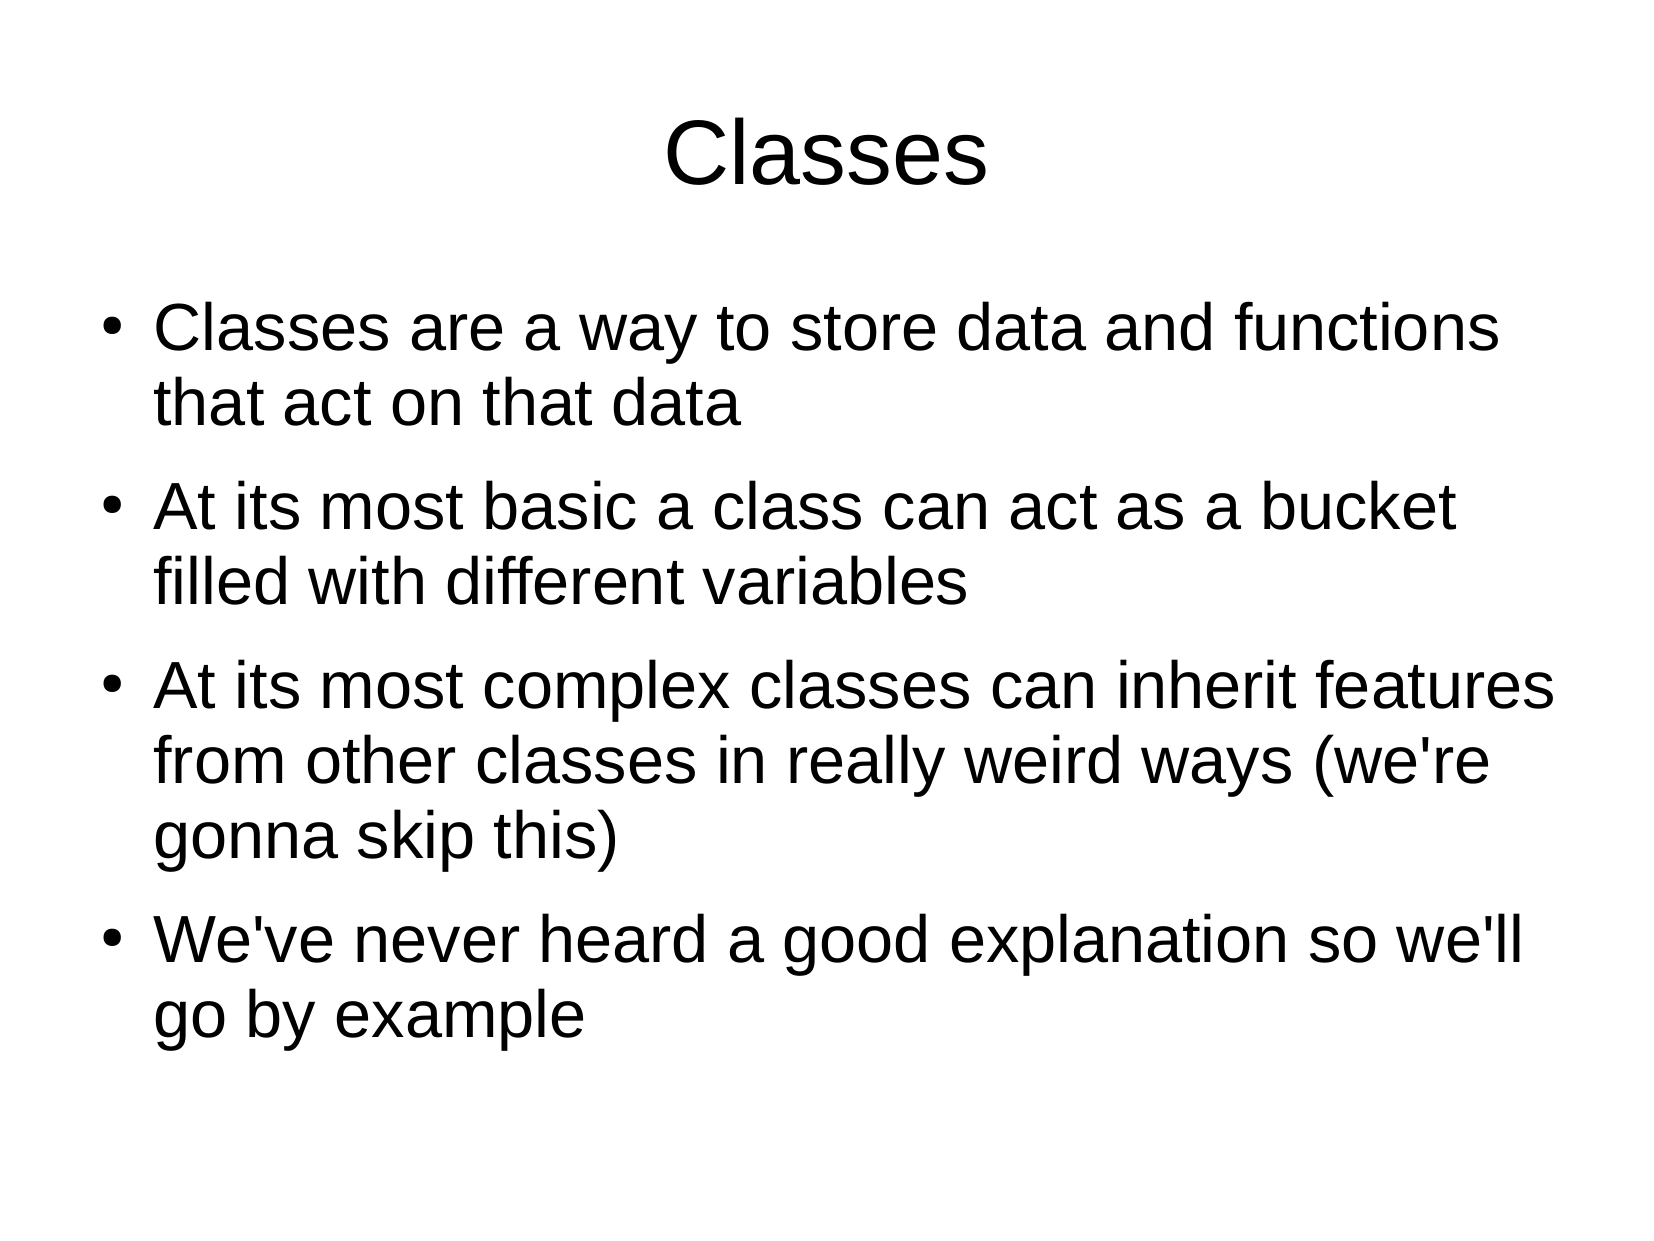

# Classes
Classes are a way to store data and functions that act on that data
At its most basic a class can act as a bucket filled with different variables
At its most complex classes can inherit features from other classes in really weird ways (we're gonna skip this)
We've never heard a good explanation so we'll go by example